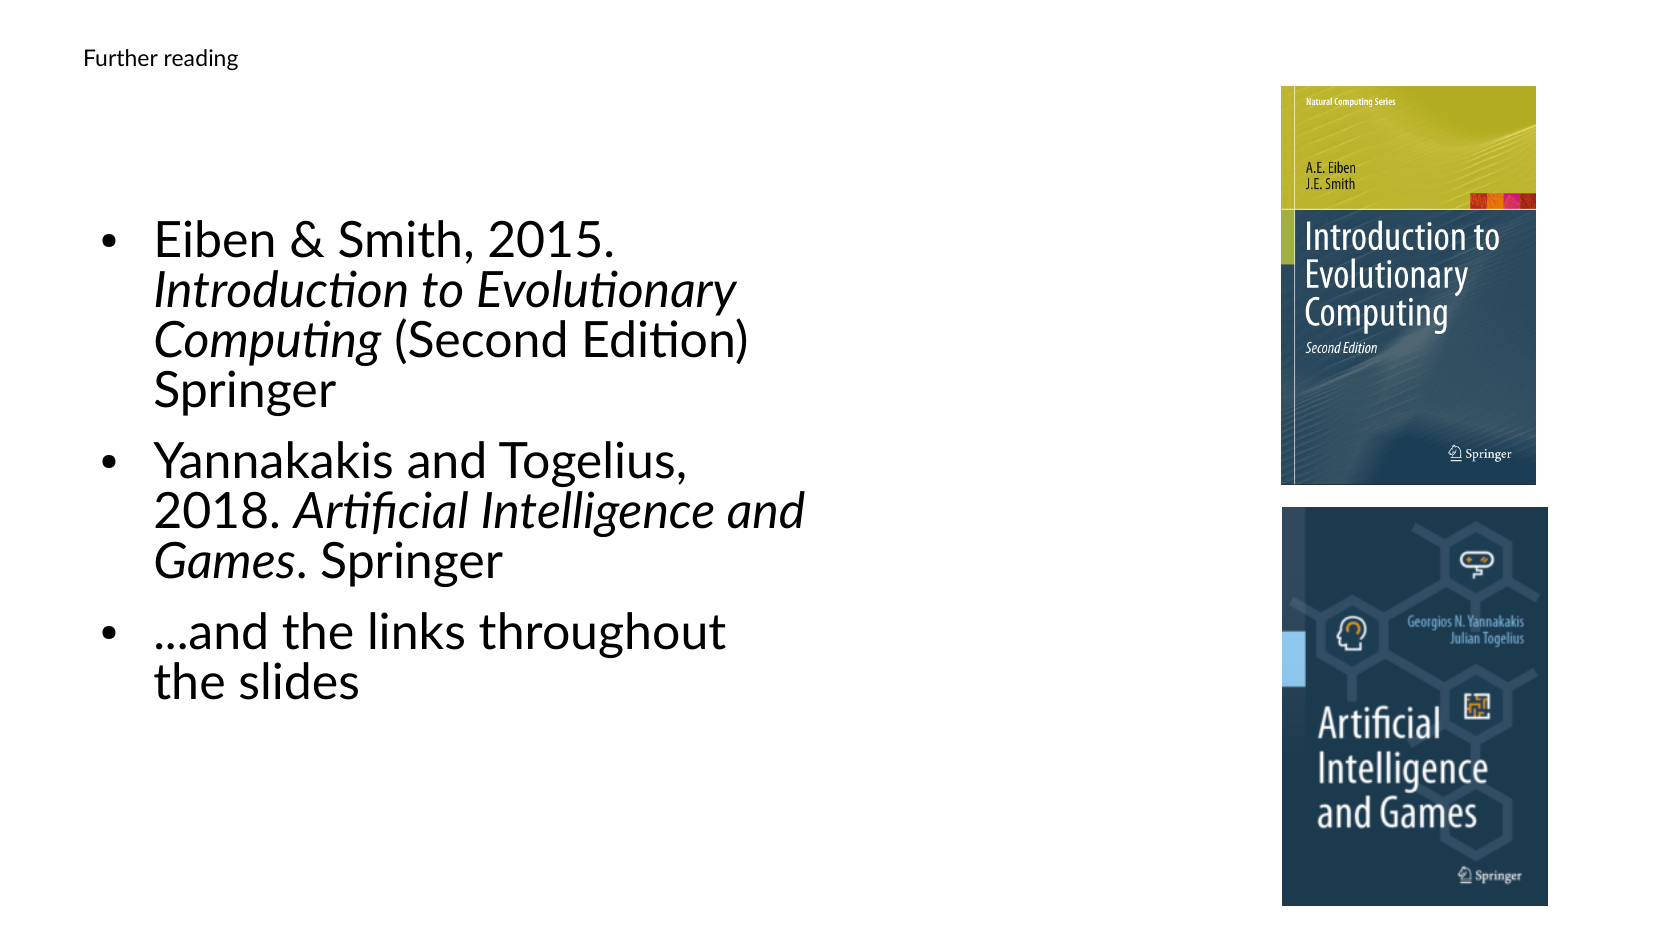

# Further reading
Eiben & Smith, 2015. Introduction to Evolutionary Computing (Second Edition) Springer
Yannakakis and Togelius, 2018. Artificial Intelligence and Games. Springer
...and the links throughout the slides